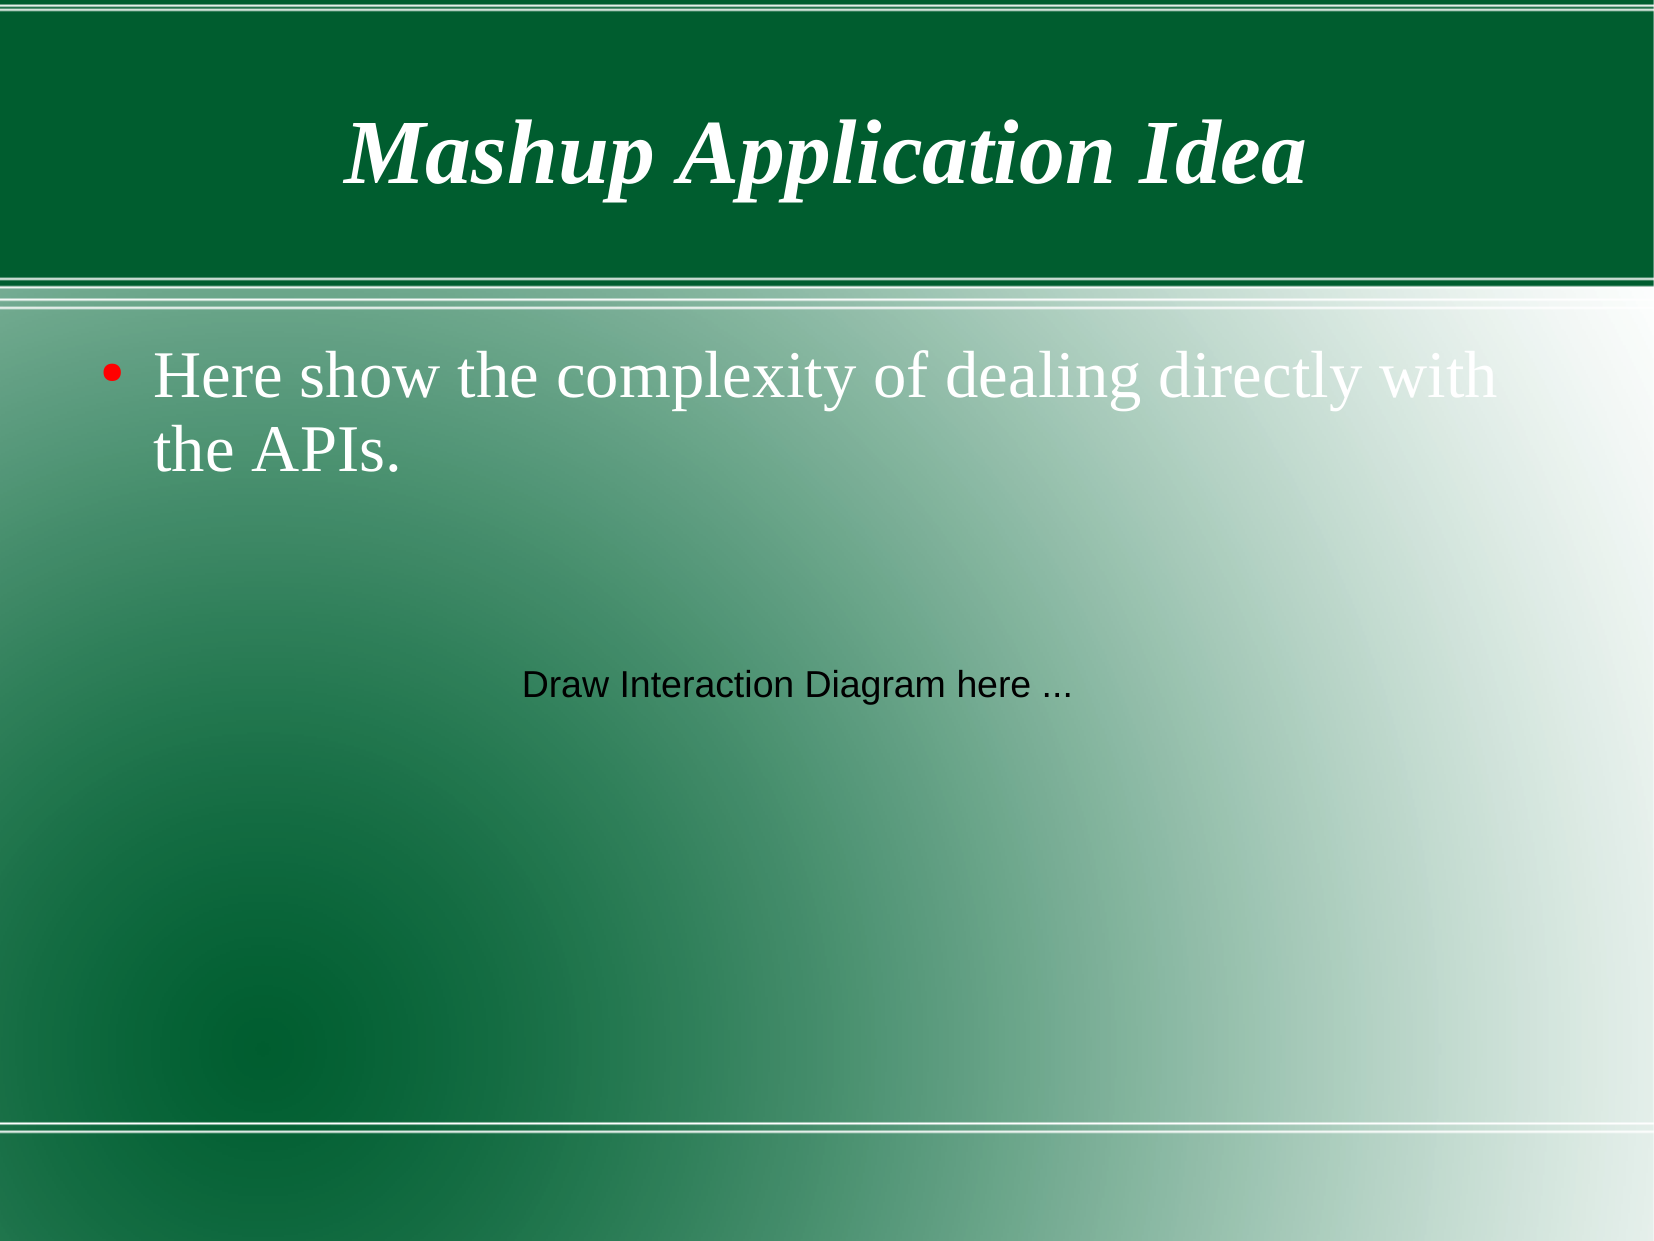

# Mashup Application Idea
Here show the complexity of dealing directly with the APIs.
Draw Interaction Diagram here ...